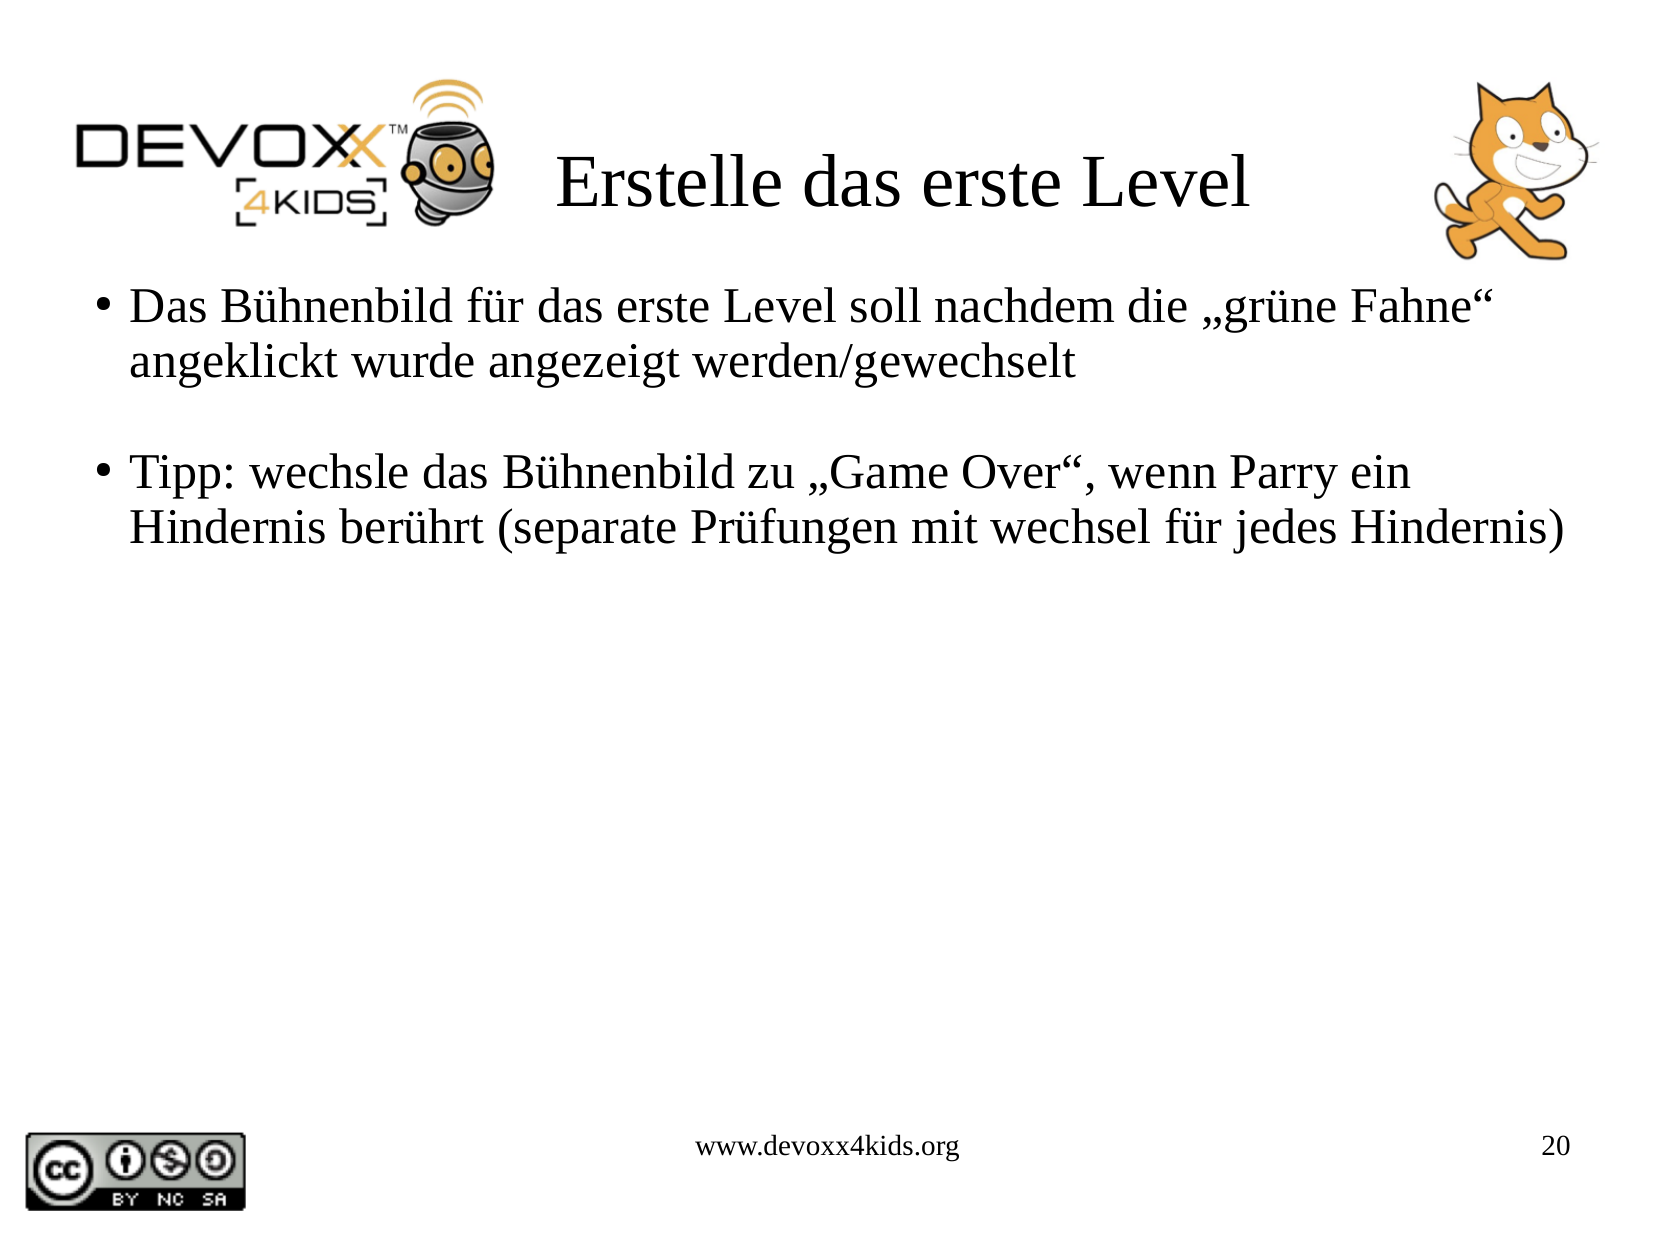

# Erstelle das erste Level
Das Bühnenbild für das erste Level soll nachdem die „grüne Fahne“ angeklickt wurde angezeigt werden/gewechselt
Tipp: wechsle das Bühnenbild zu „Game Over“, wenn Parry ein Hindernis berührt (separate Prüfungen mit wechsel für jedes Hindernis)
www.devoxx4kids.org
20